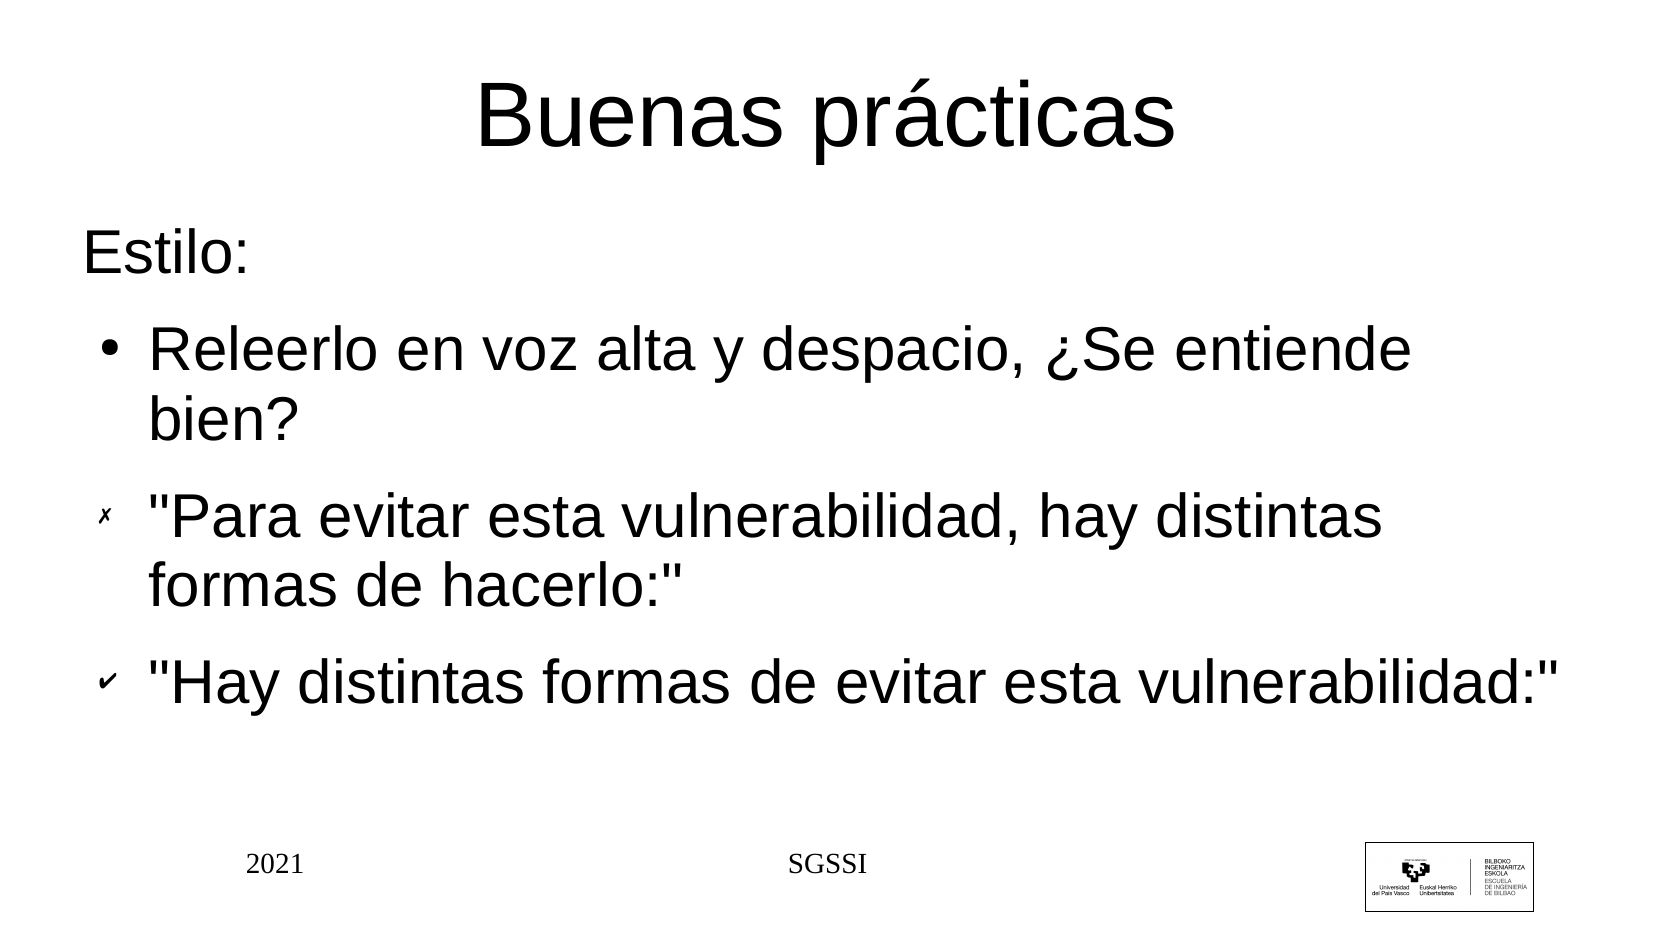

# Buenas prácticas
Estilo:
Releerlo en voz alta y despacio, ¿Se entiende bien?
"Para evitar esta vulnerabilidad, hay distintas formas de hacerlo:"
"Hay distintas formas de evitar esta vulnerabilidad:"